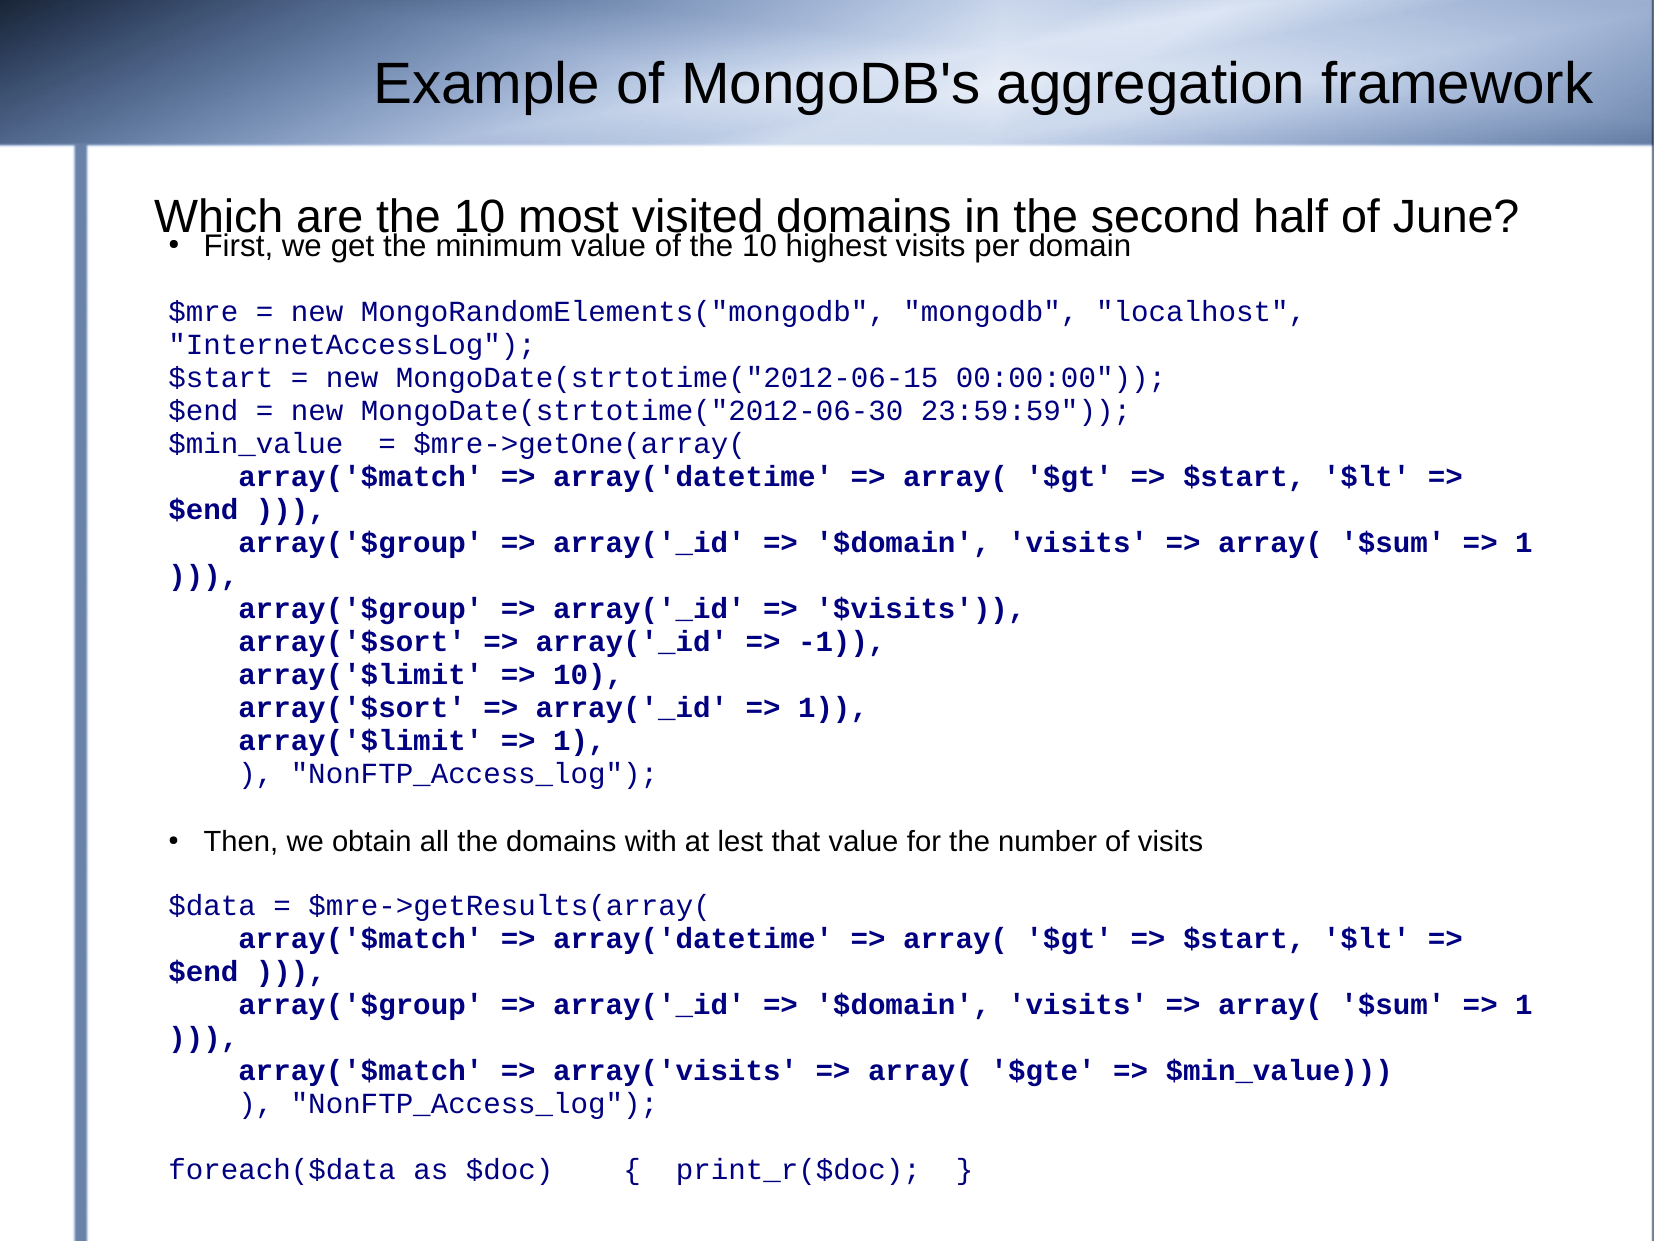

# Example of MongoDB's aggregation framework
Which are the 10 most visited domains in the second half of June?
First, we get the minimum value of the 10 highest visits per domain
$mre = new MongoRandomElements("mongodb", "mongodb", "localhost", "InternetAccessLog");
$start = new MongoDate(strtotime("2012-06-15 00:00:00"));
$end = new MongoDate(strtotime("2012-06-30 23:59:59"));
$min_value = $mre->getOne(array(
 array('$match' => array('datetime' => array( '$gt' => $start, '$lt' => $end ))),
 array('$group' => array('_id' => '$domain', 'visits' => array( '$sum' => 1 ))),
 array('$group' => array('_id' => '$visits')),
 array('$sort' => array('_id' => -1)),
 array('$limit' => 10),
 array('$sort' => array('_id' => 1)),
 array('$limit' => 1),
 ), "NonFTP_Access_log");
Then, we obtain all the domains with at lest that value for the number of visits
$data = $mre->getResults(array(
 array('$match' => array('datetime' => array( '$gt' => $start, '$lt' => $end ))),
 array('$group' => array('_id' => '$domain', 'visits' => array( '$sum' => 1 ))),
 array('$match' => array('visits' => array( '$gte' => $min_value)))
 ), "NonFTP_Access_log");
foreach($data as $doc) { print_r($doc); }